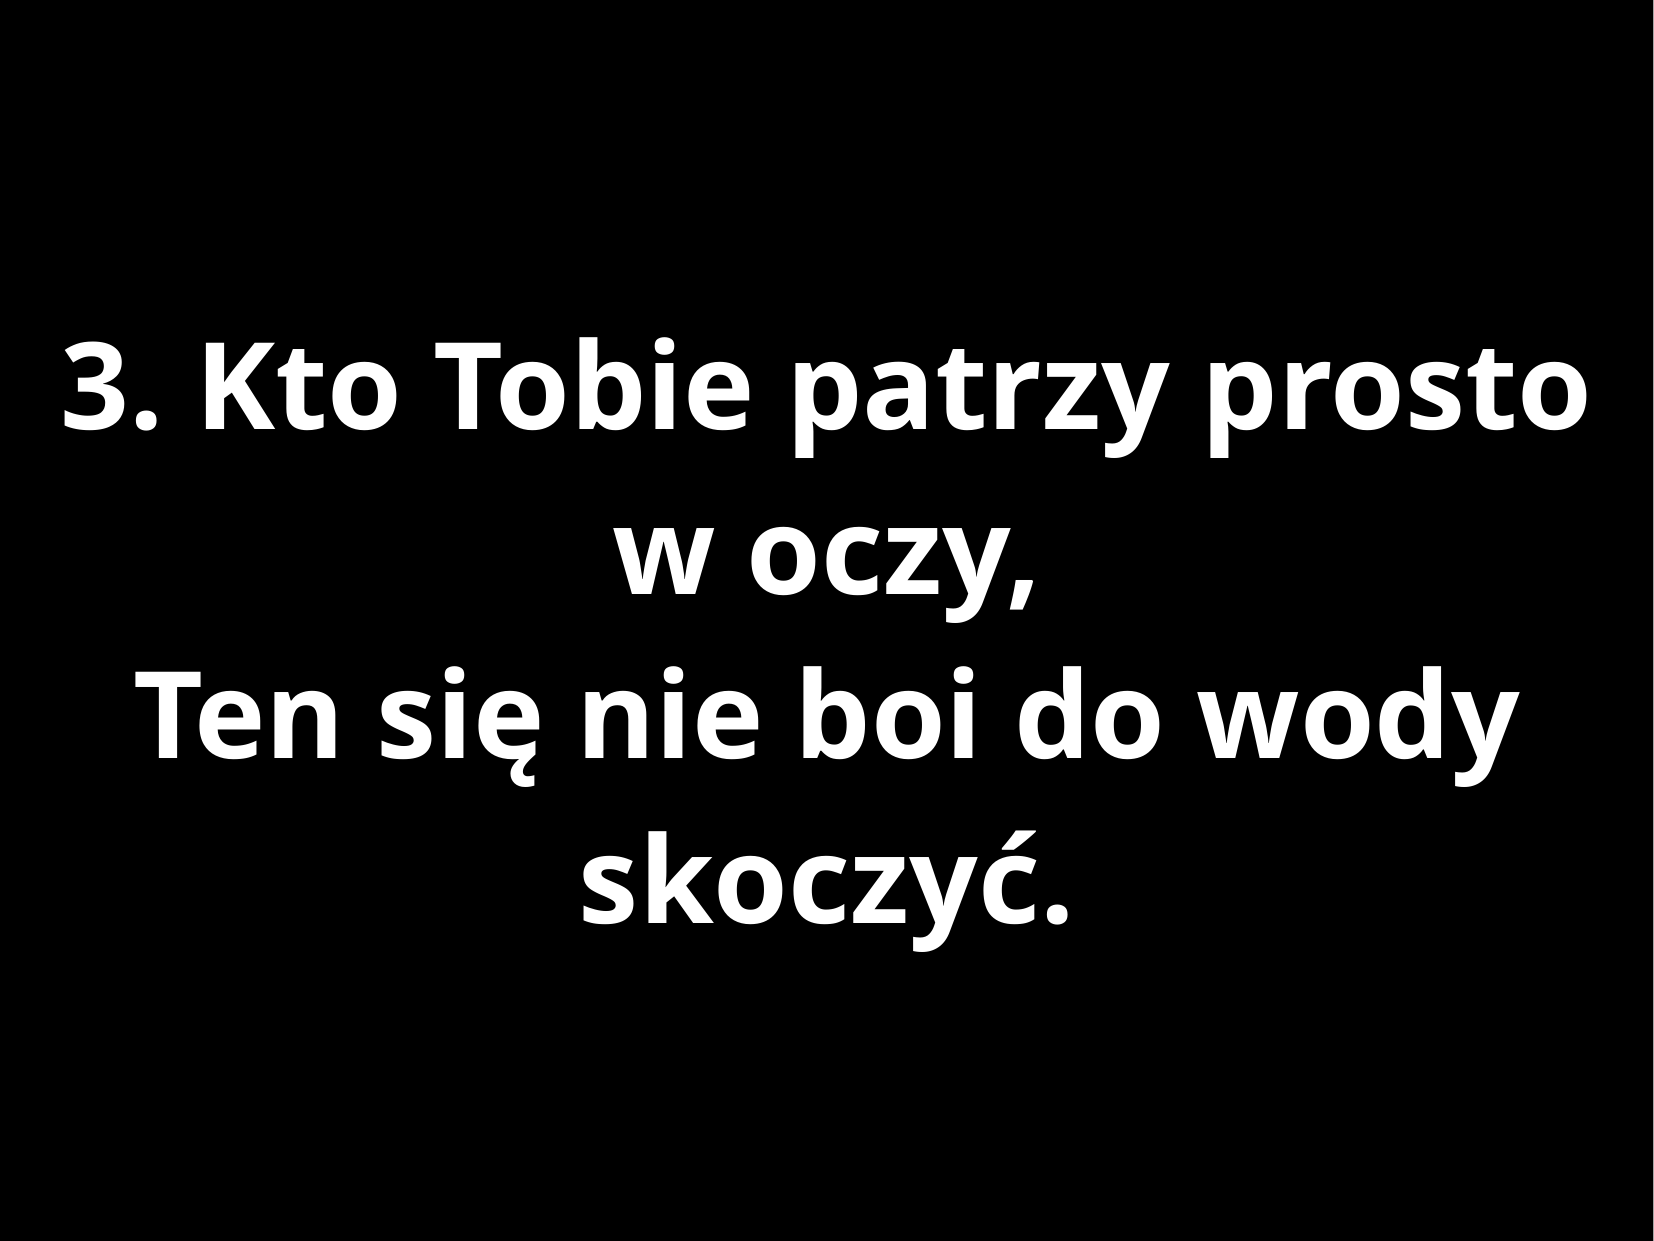

# 3. Kto Tobie patrzy prosto w oczy, Ten się nie boi do wody skoczyć.